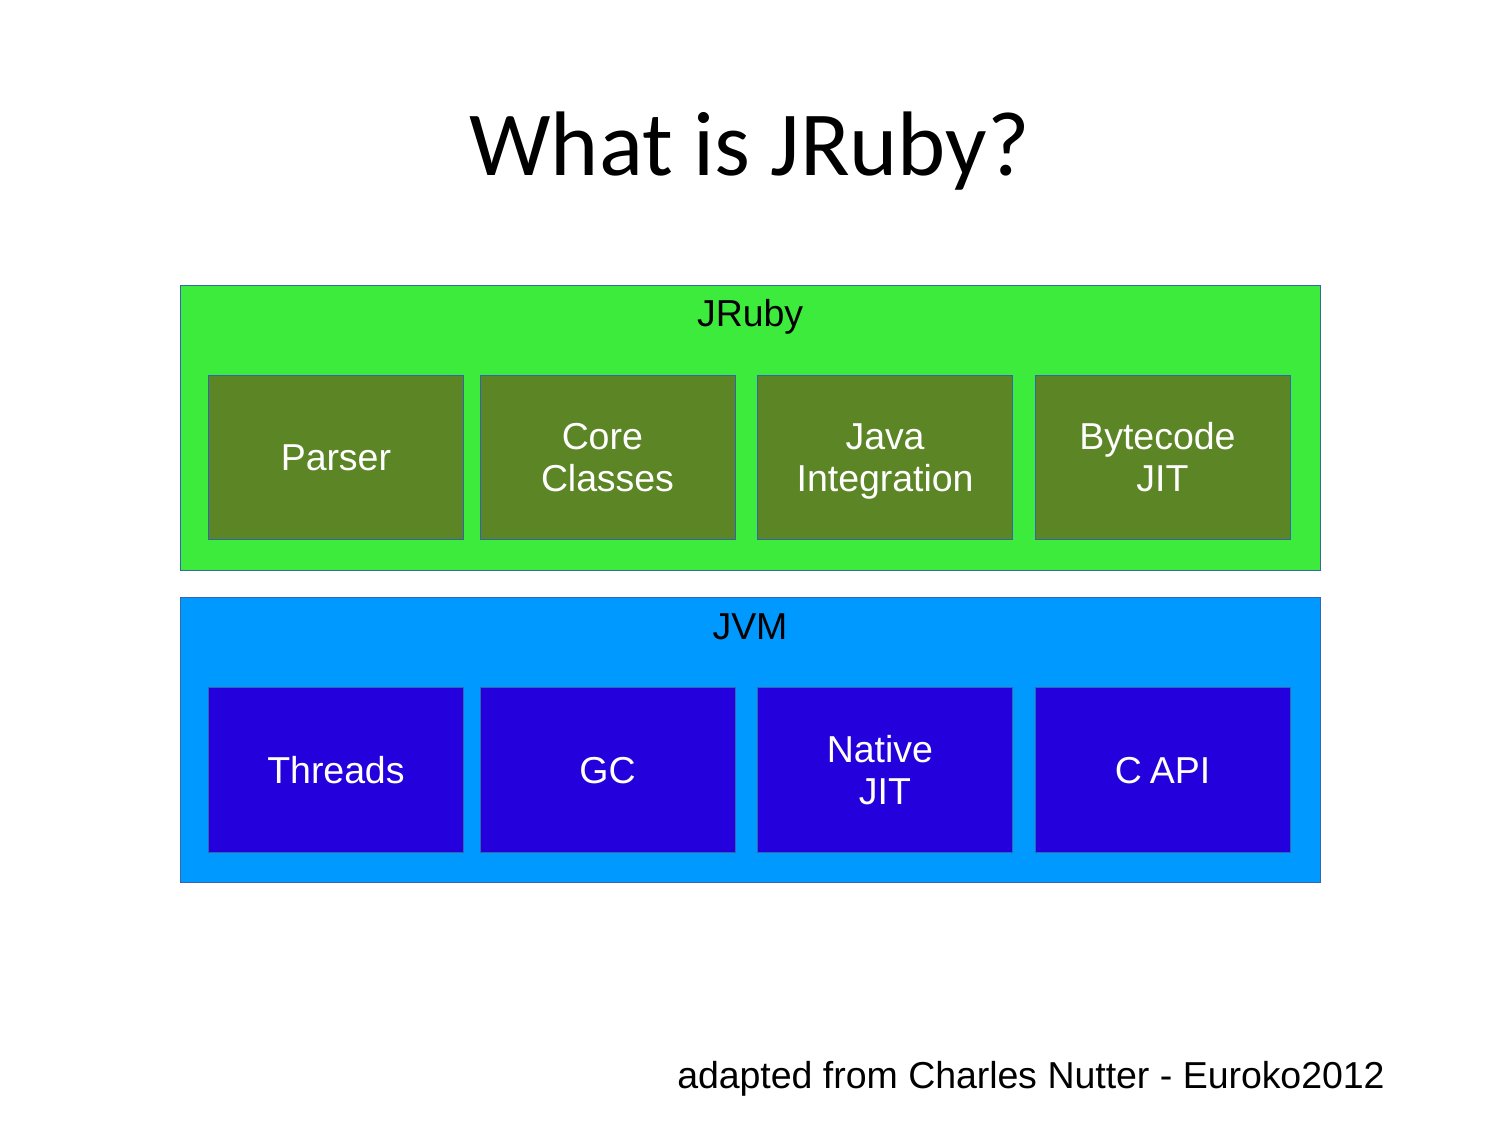

# What is JRuby?
JRuby
Parser
Core
Classes
Java
Integration
Bytecode
JIT
JVM
Threads
GC
Native
JIT
C API
adapted from Charles Nutter - Euroko2012